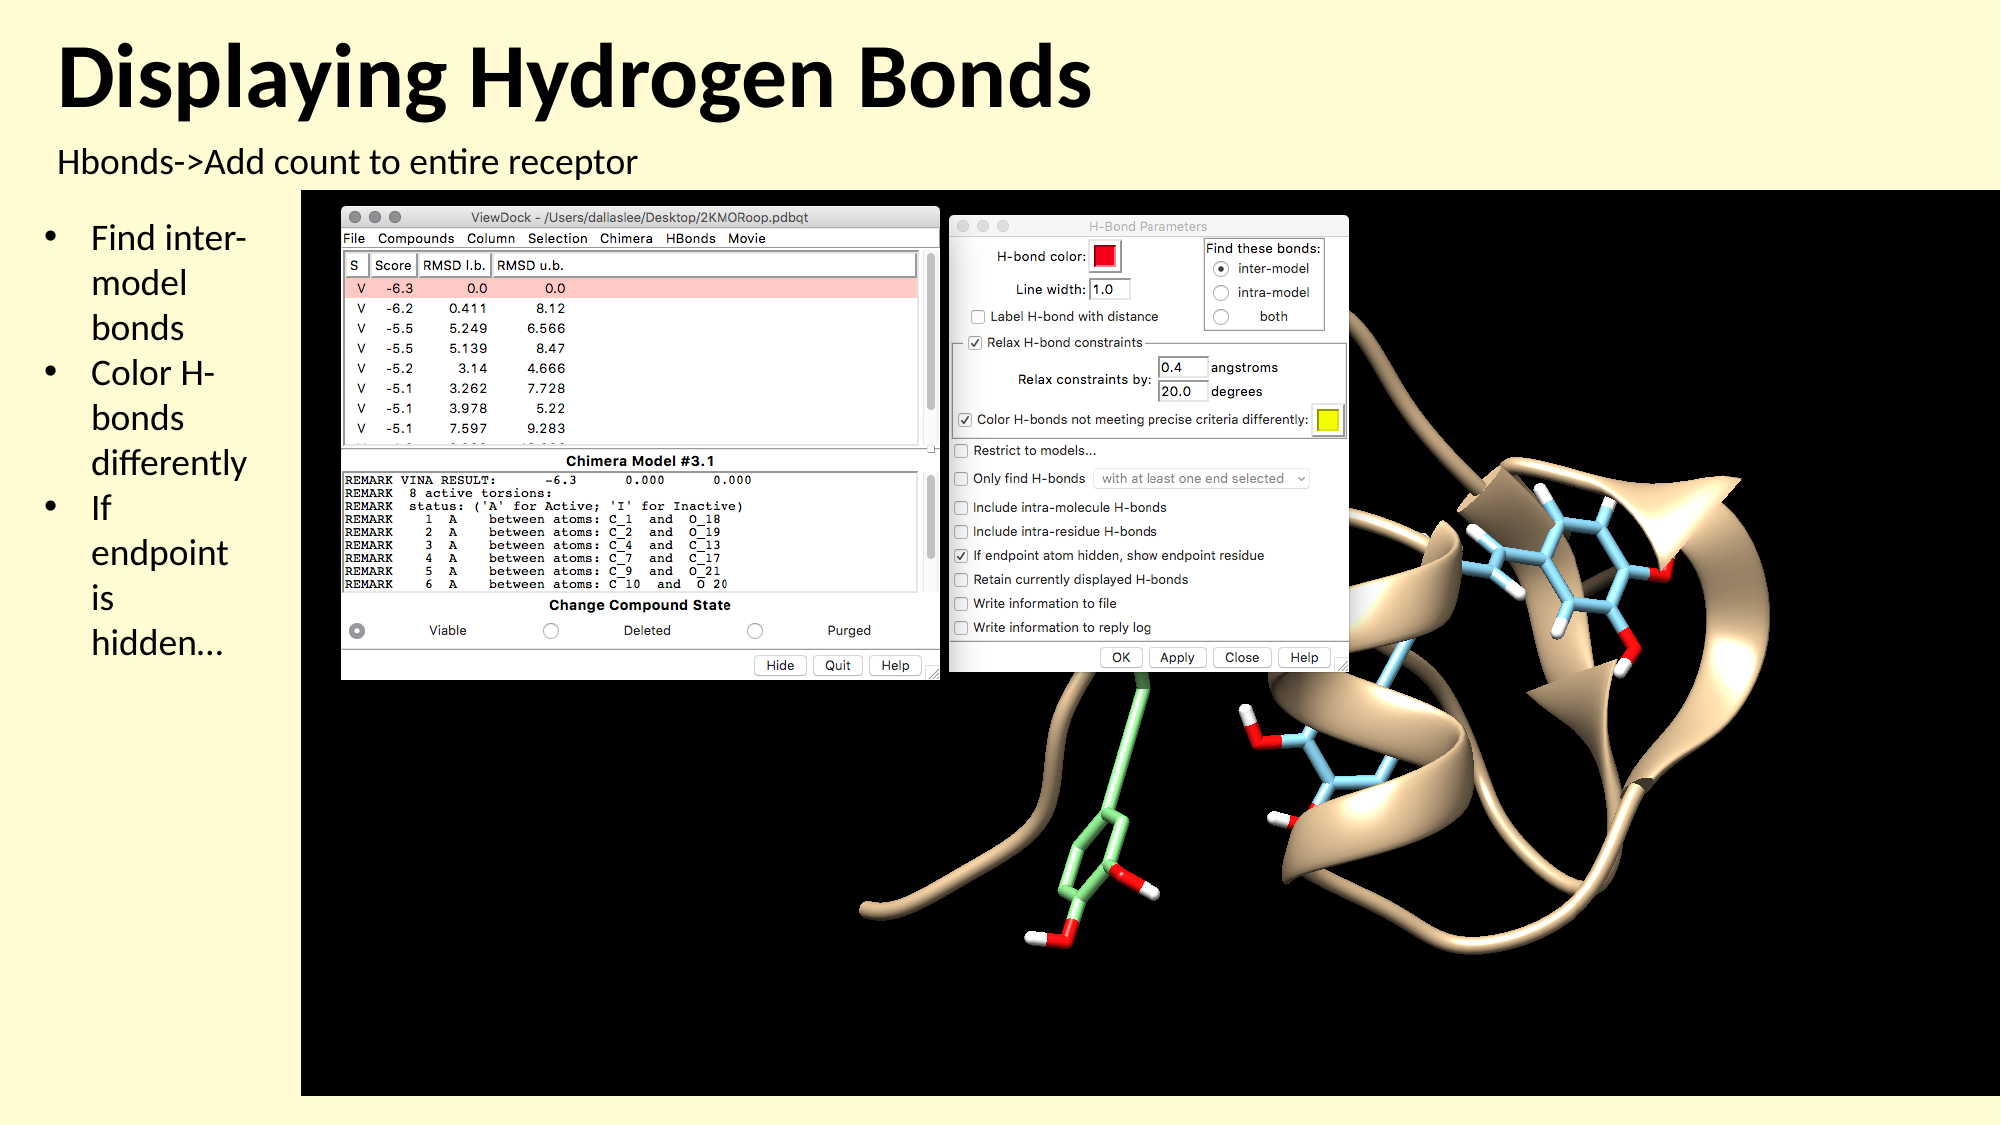

Displaying Hydrogen Bonds
Hbonds->Add count to entire receptor
Find inter-model bonds
Color H-bonds differently
If endpoint is hidden…